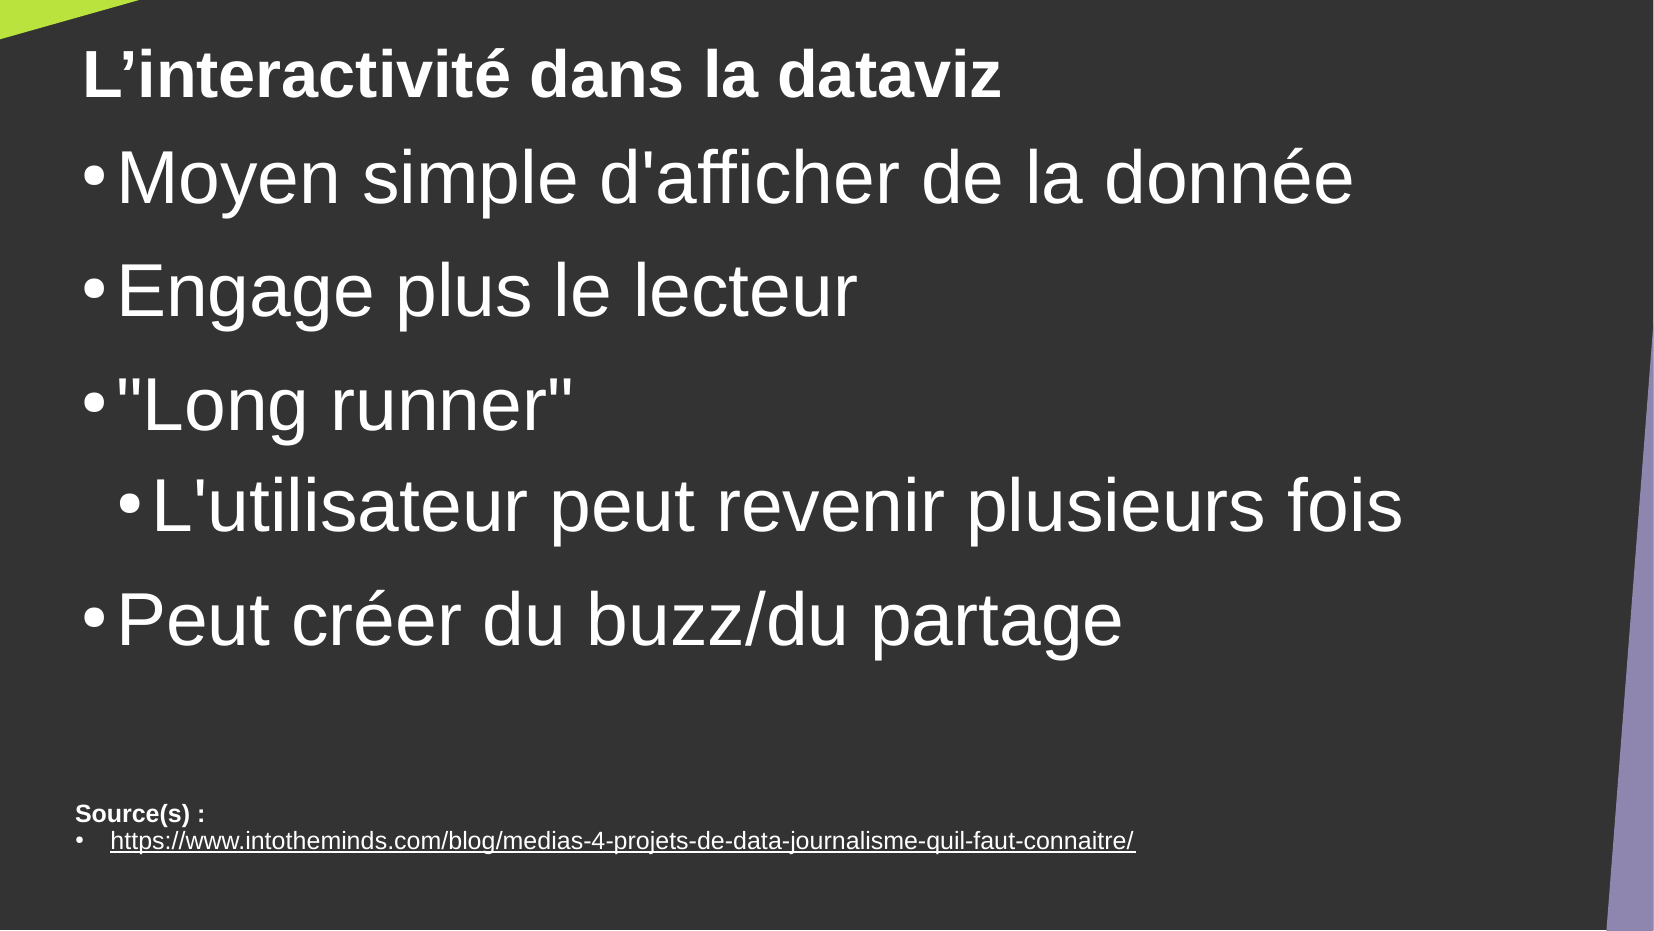

# L’interactivité dans la dataviz
Moyen simple d'afficher de la donnée
Engage plus le lecteur
"Long runner"
L'utilisateur peut revenir plusieurs fois
Peut créer du buzz/du partage
Source(s) :
https://www.intotheminds.com/blog/medias-4-projets-de-data-journalisme-quil-faut-connaitre/